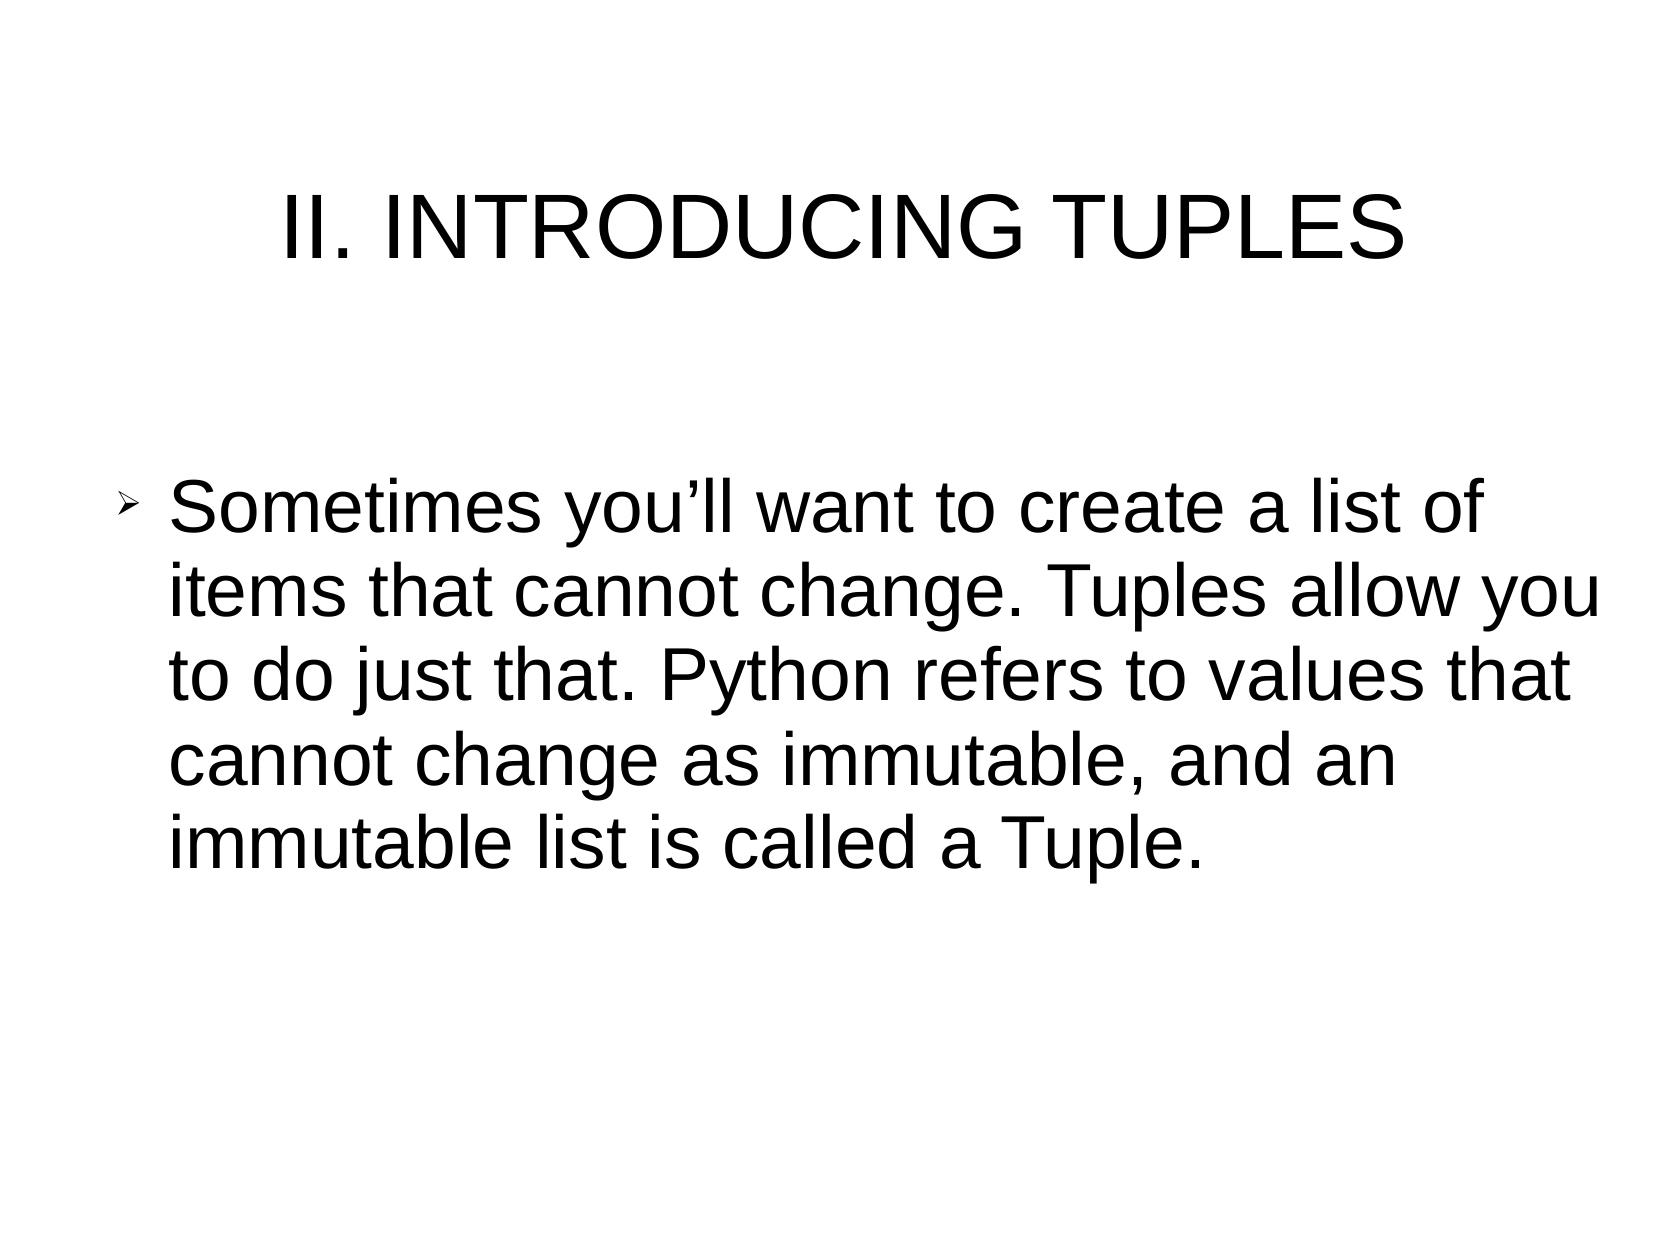

# II. INTRODUCING TUPLES
Sometimes you’ll want to create a list of items that cannot change. Tuples allow you to do just that. Python refers to values that cannot change as immutable, and an immutable list is called a Tuple.